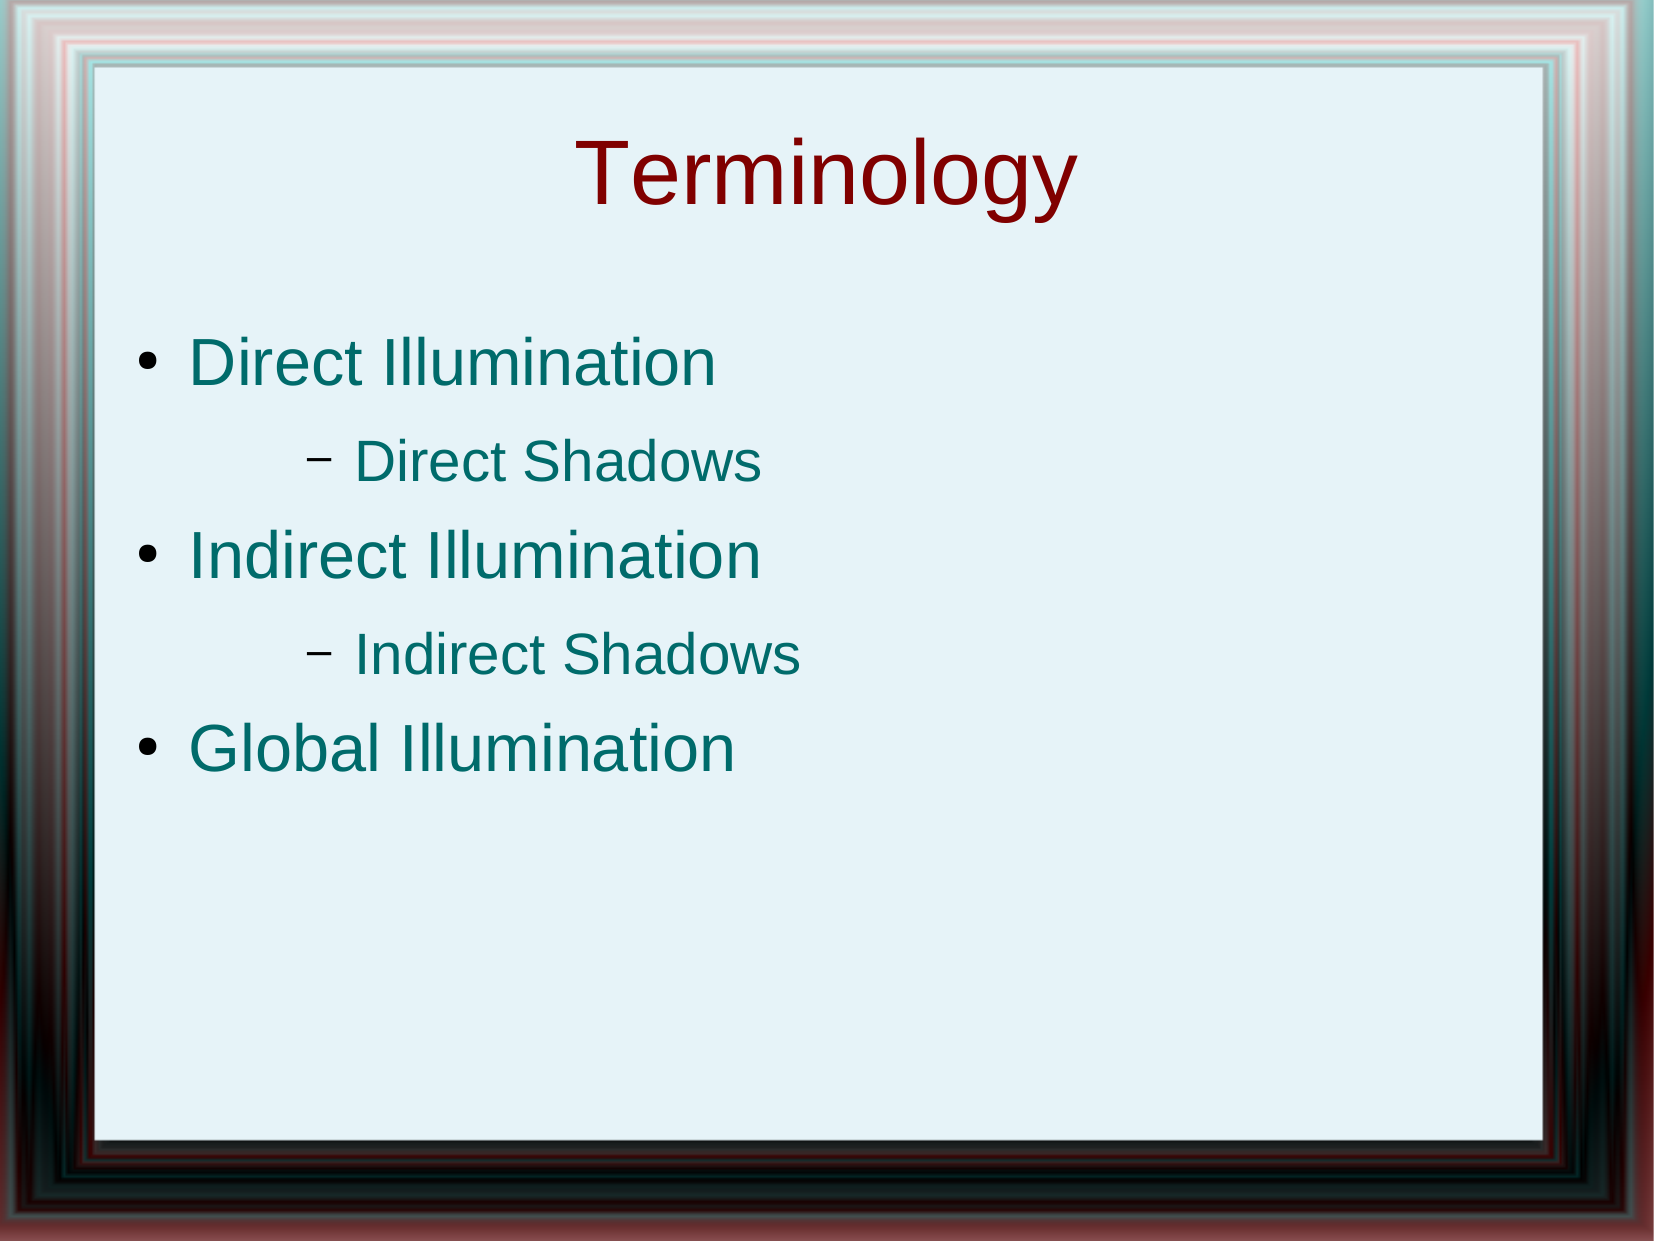

# Terminology
Direct Illumination
Direct Shadows
Indirect Illumination
Indirect Shadows
Global Illumination